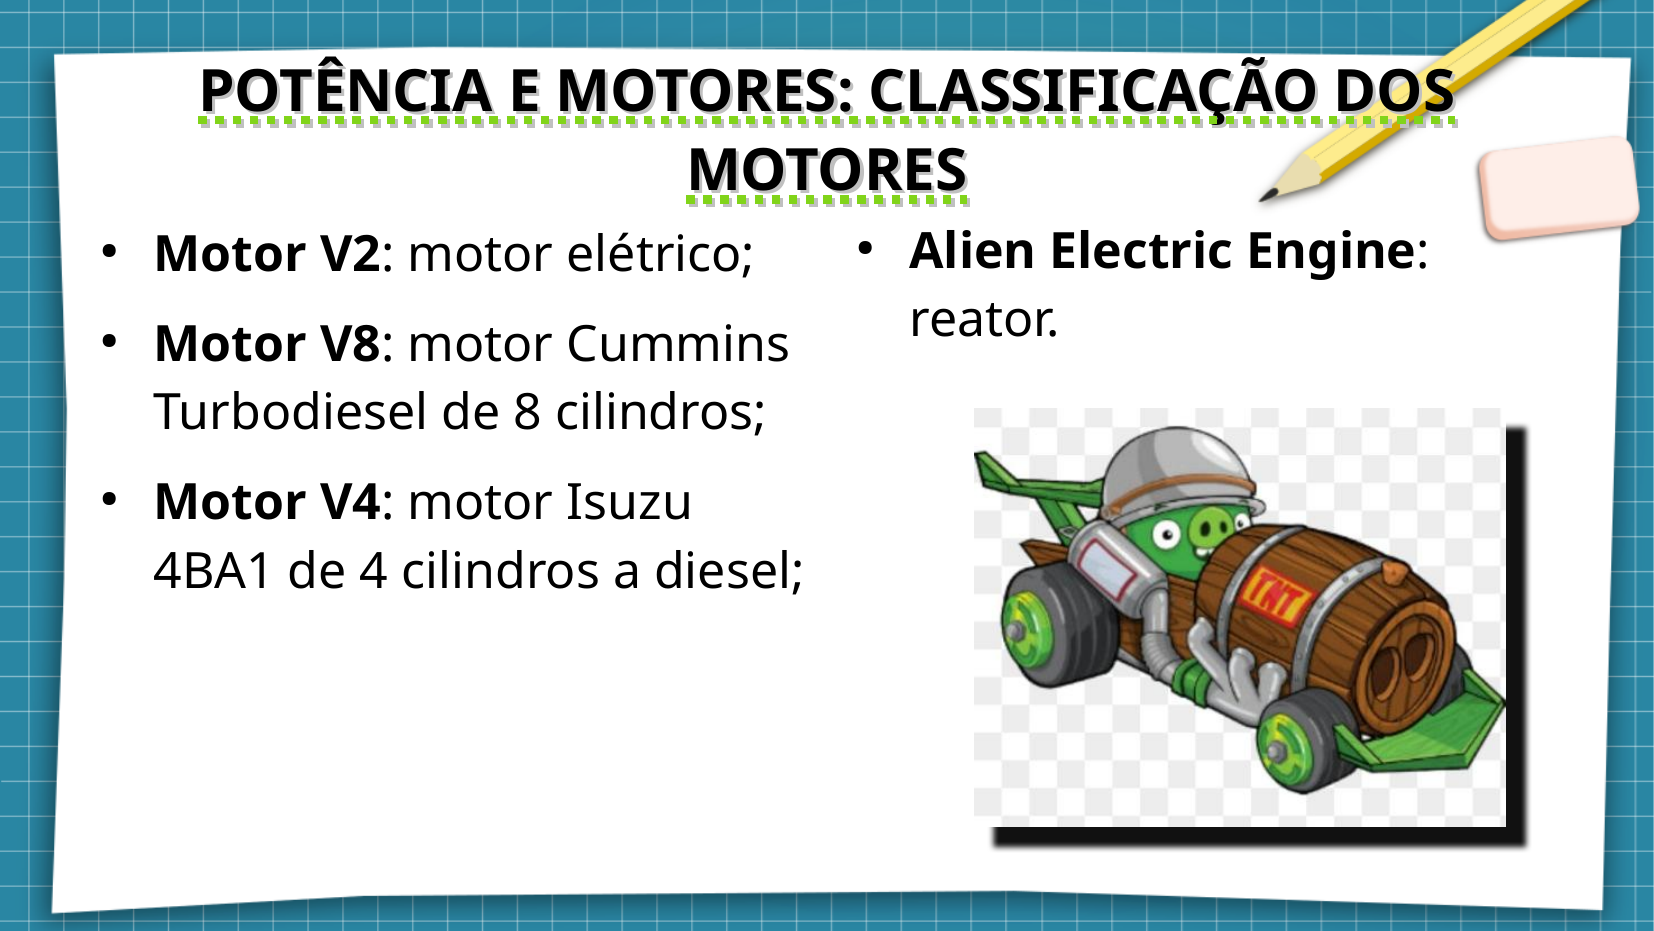

# Potência e motores: Classificação dos motores
Alien Electric Engine: reator.
Motor V2: motor elétrico;
Motor V8: motor Cummins Turbodiesel de 8 cilindros;
Motor V4: motor Isuzu 4BA1 de 4 cilindros a diesel;